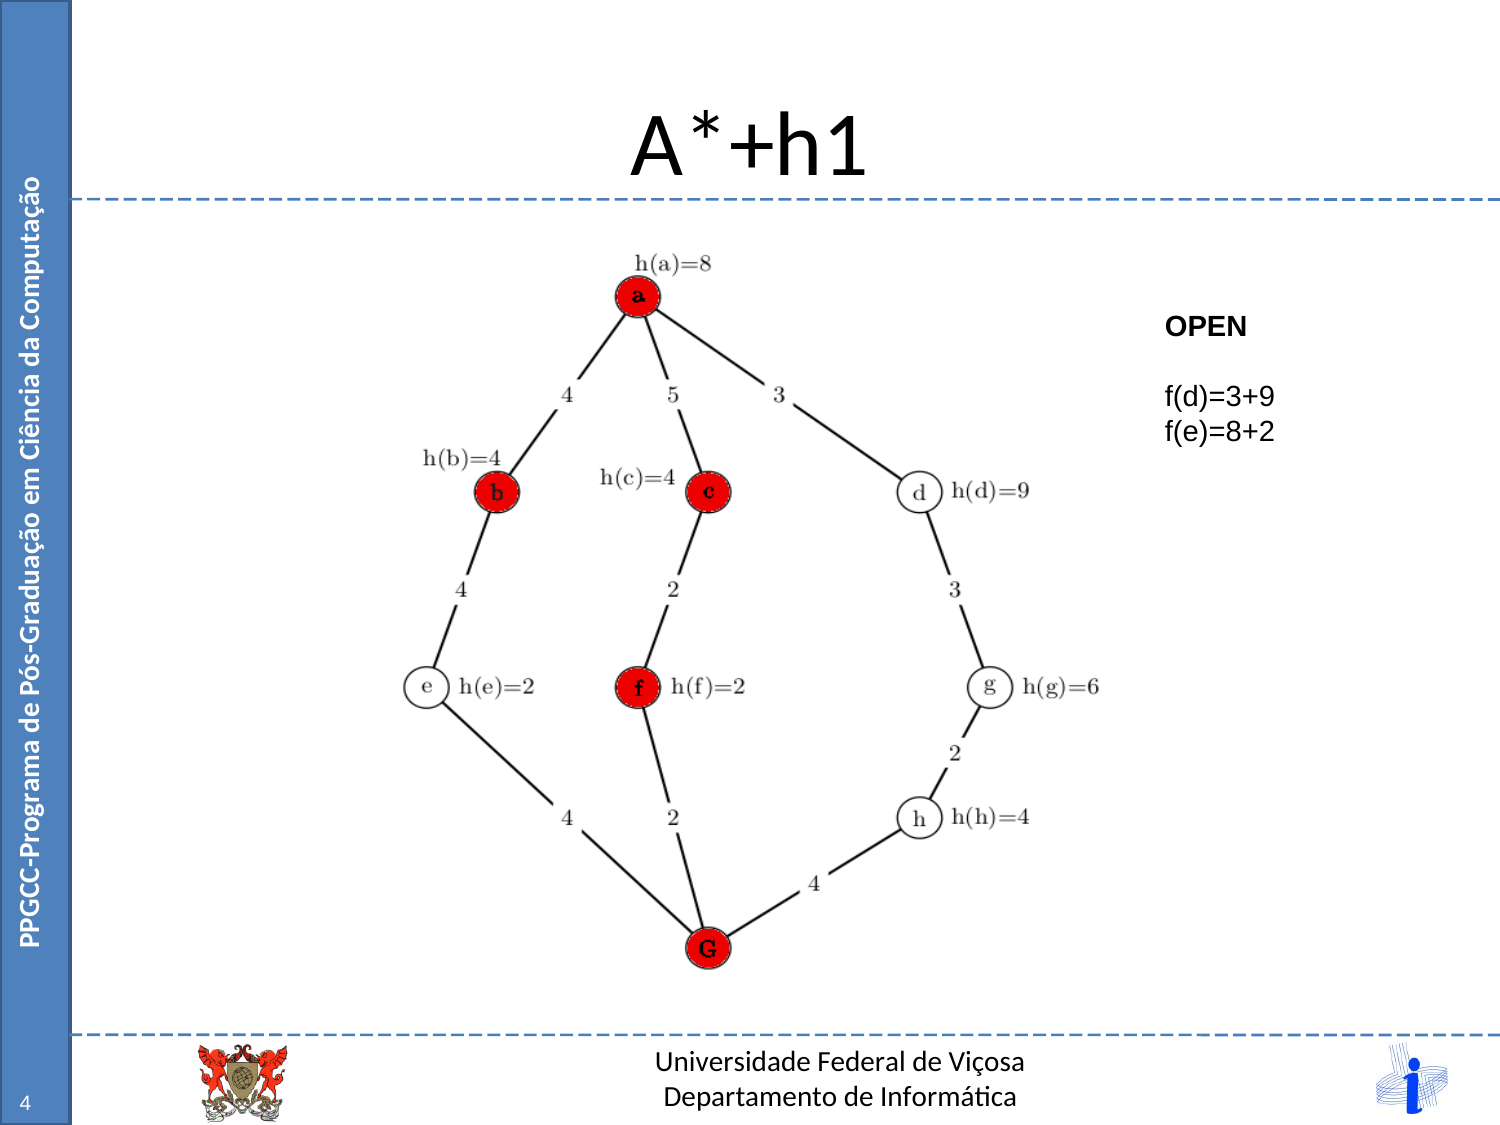

A*+h1
OPEN
f(d)=3+9
f(e)=8+2
PPGCC-Programa de Pós-Graduação em Ciência da Computação
Universidade Federal de Viçosa
Departamento de Informática
4